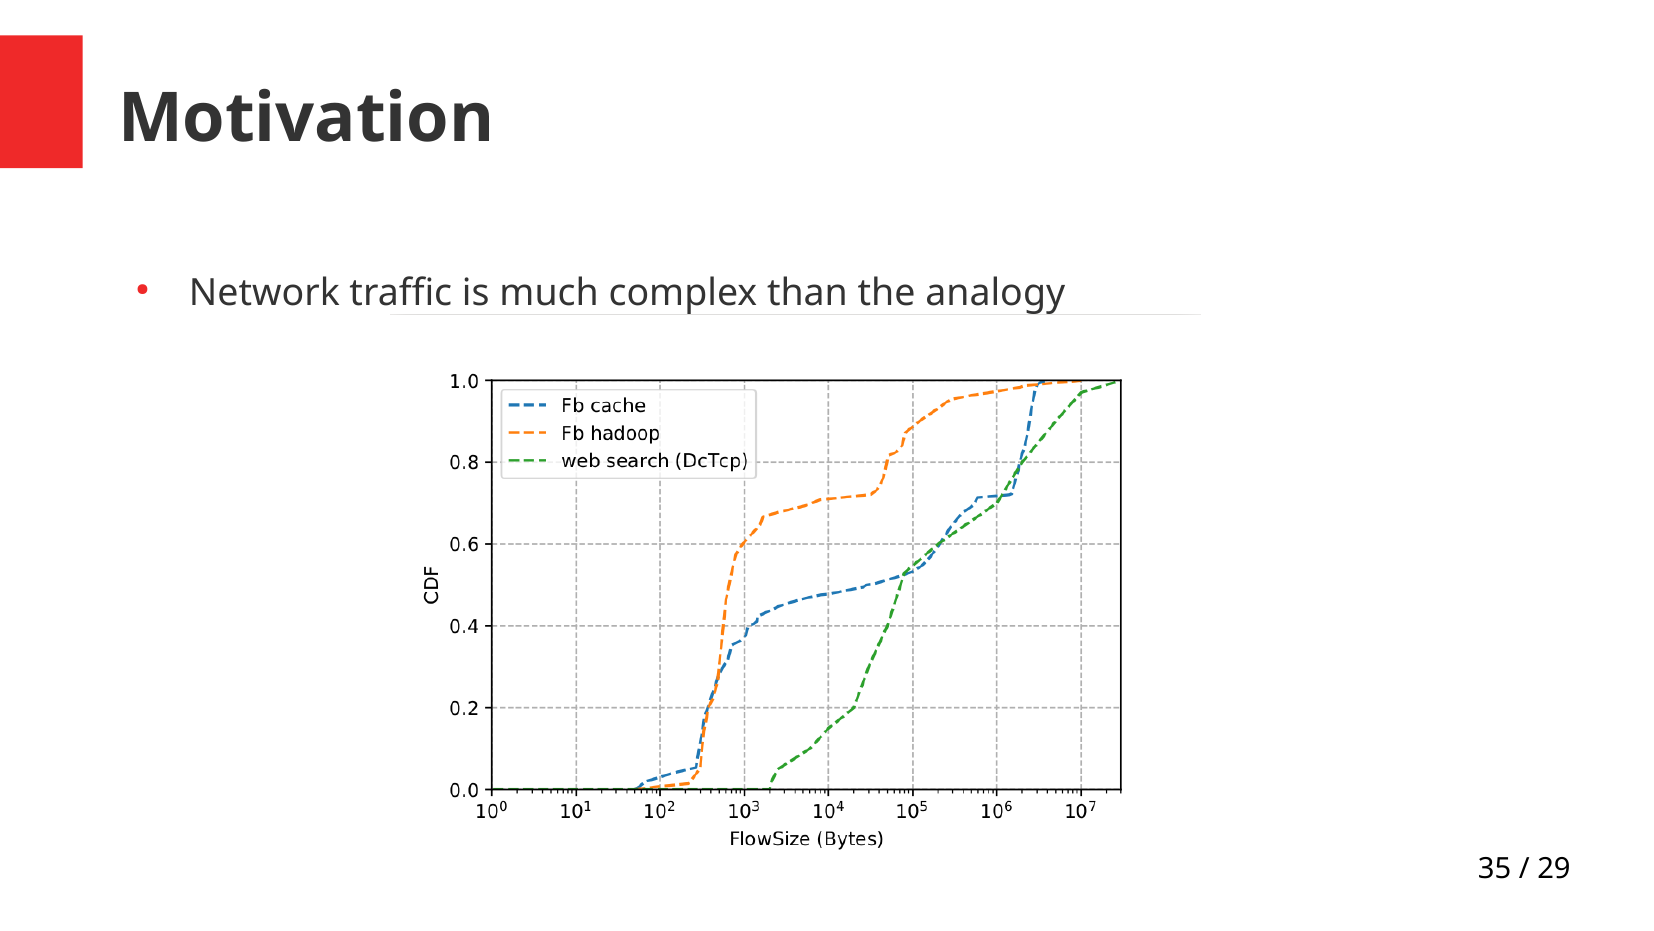

# Motivation
Network traffic is much complex than the analogy
35